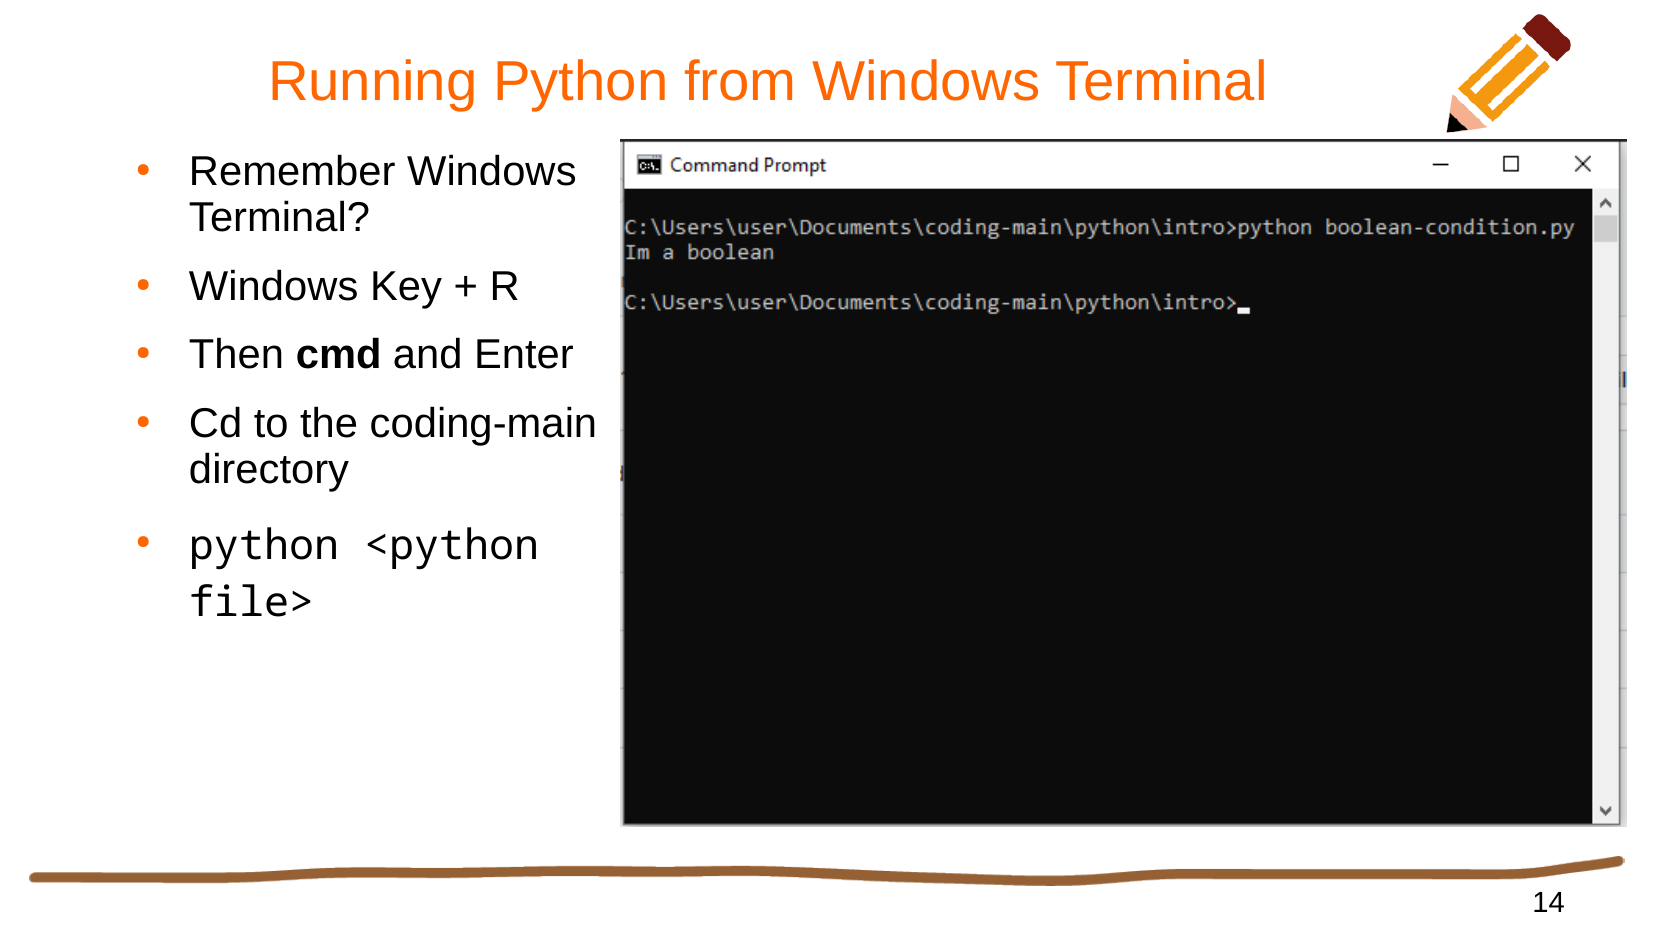

# Running Python from Windows Terminal
Remember Windows Terminal?
Windows Key + R
Then cmd and Enter
Cd to the coding-main directory
python <python file>
14